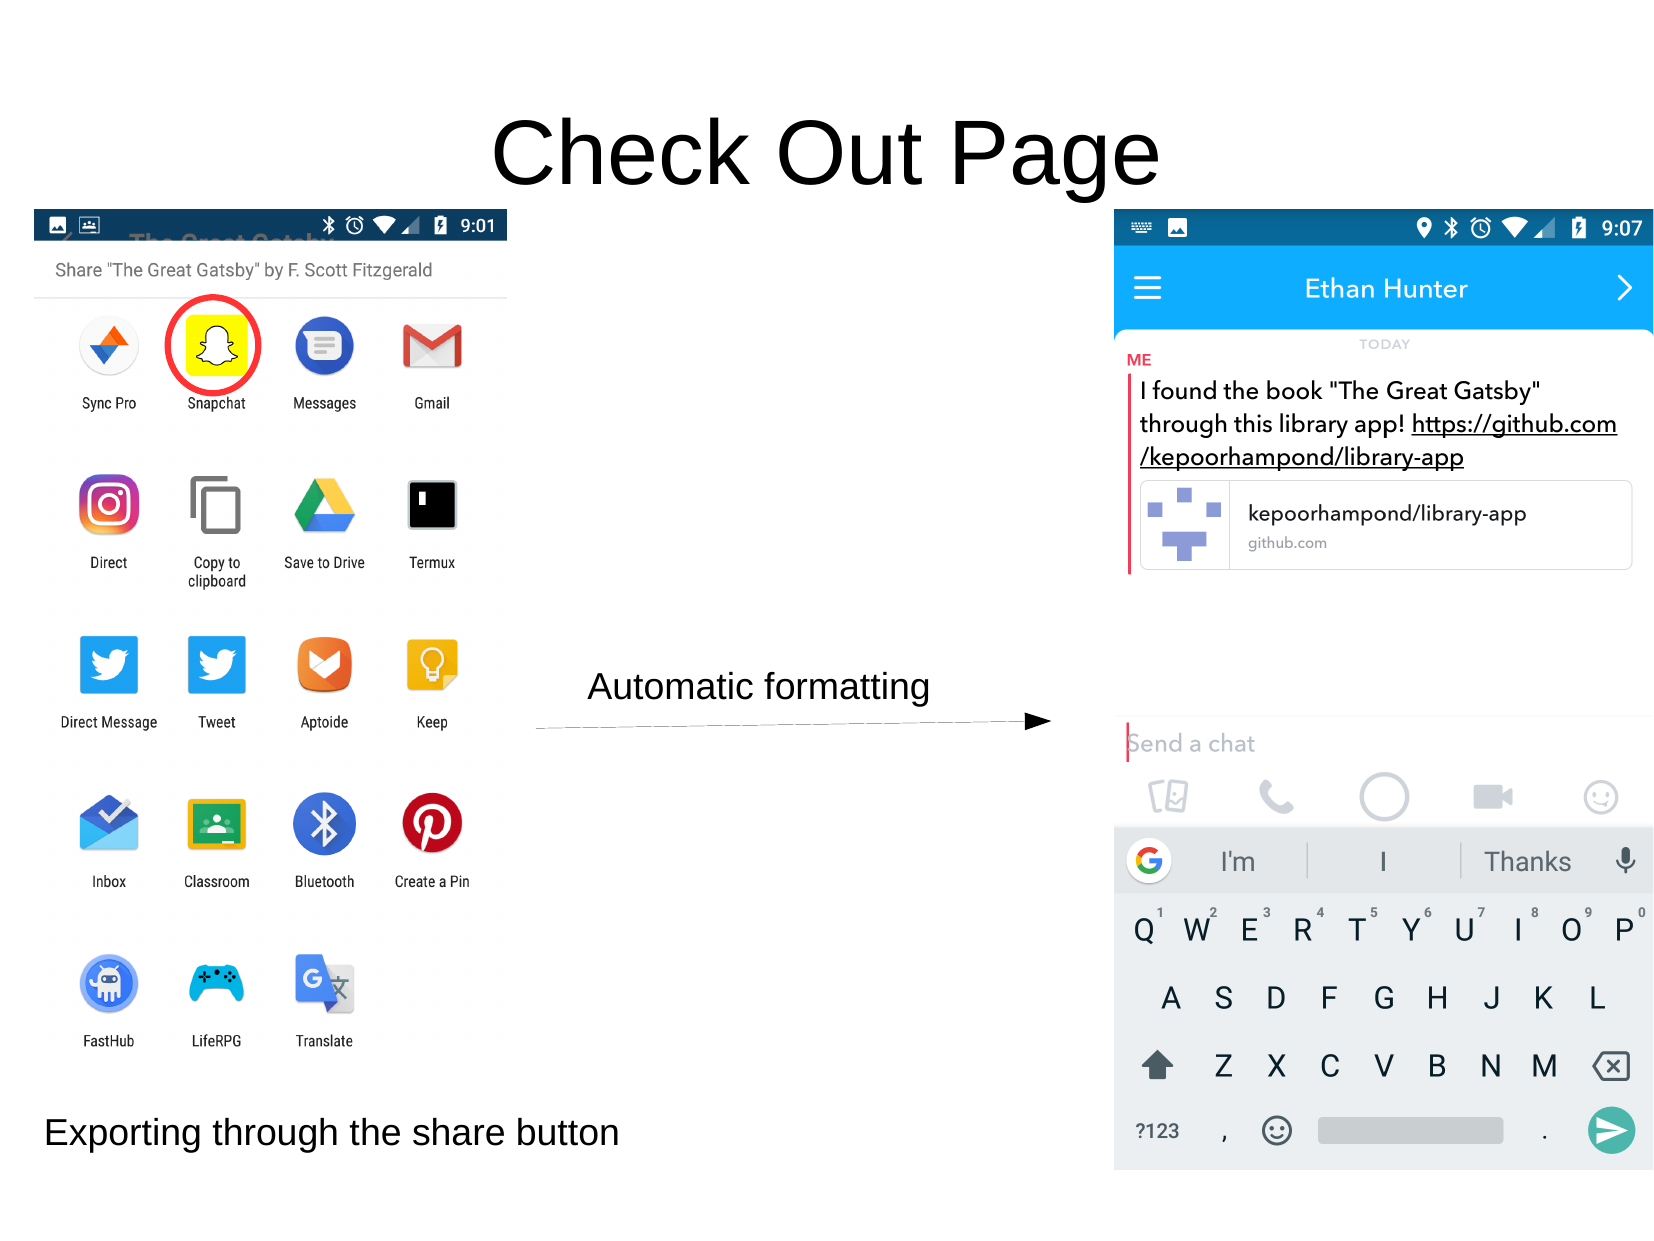

# Check Out Page
Automatic formatting
Exporting through the share button